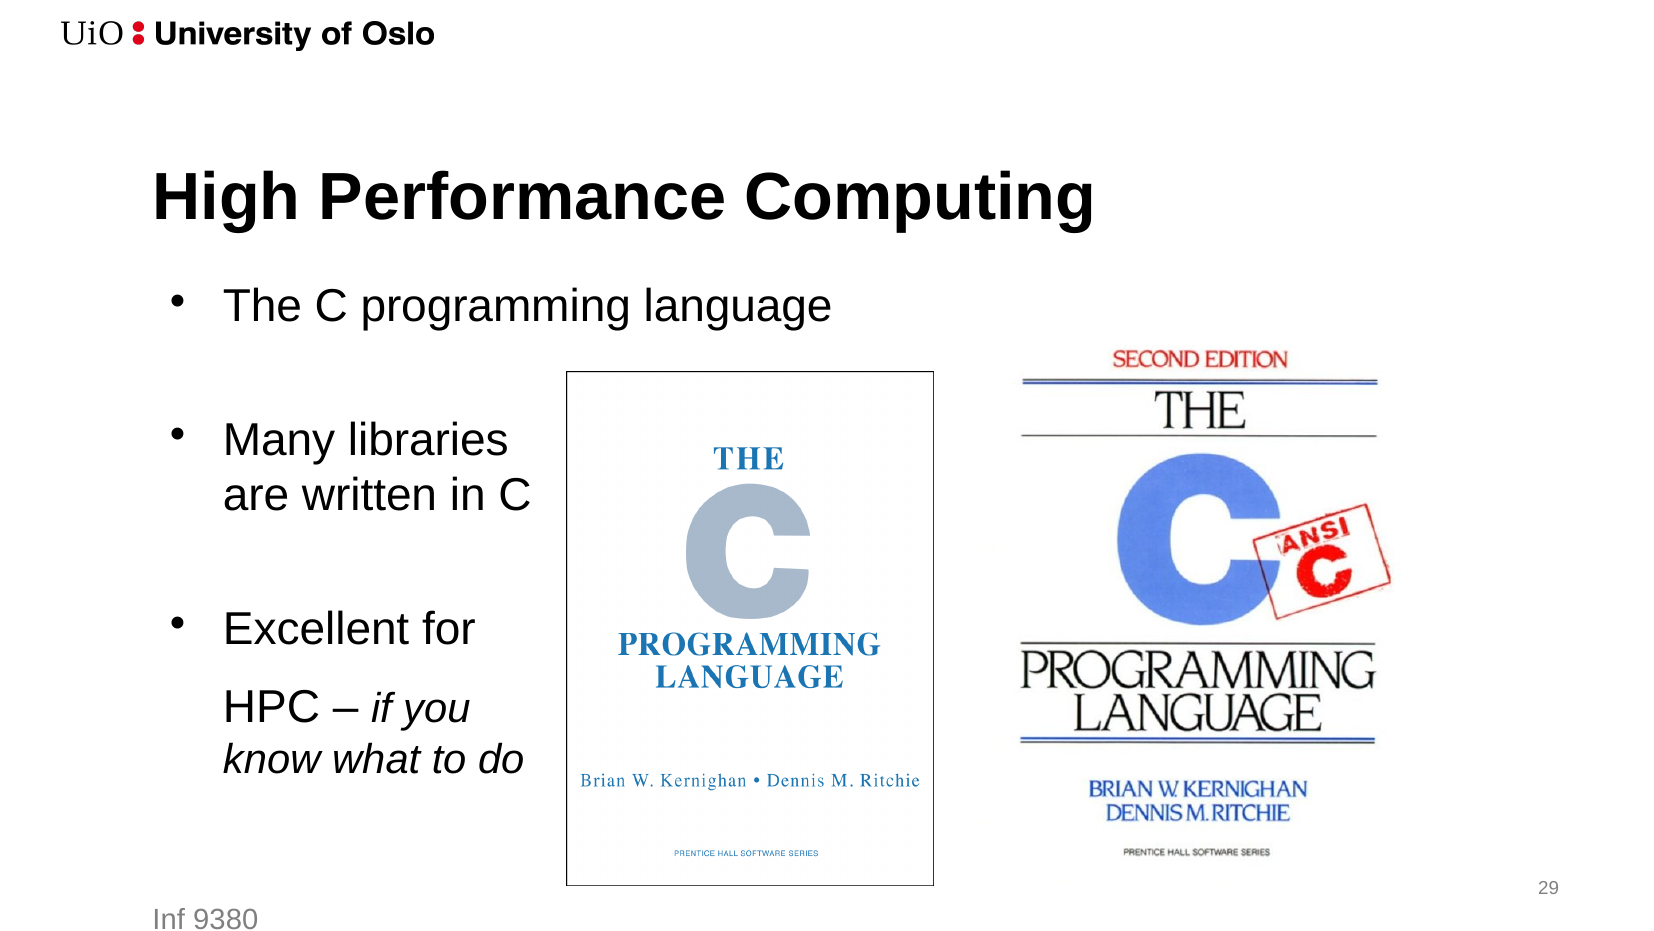

High Performance Computing
The C programming language
Many libraries
are written in C
Excellent for
HPC – if you
know what to do
Inf 9380